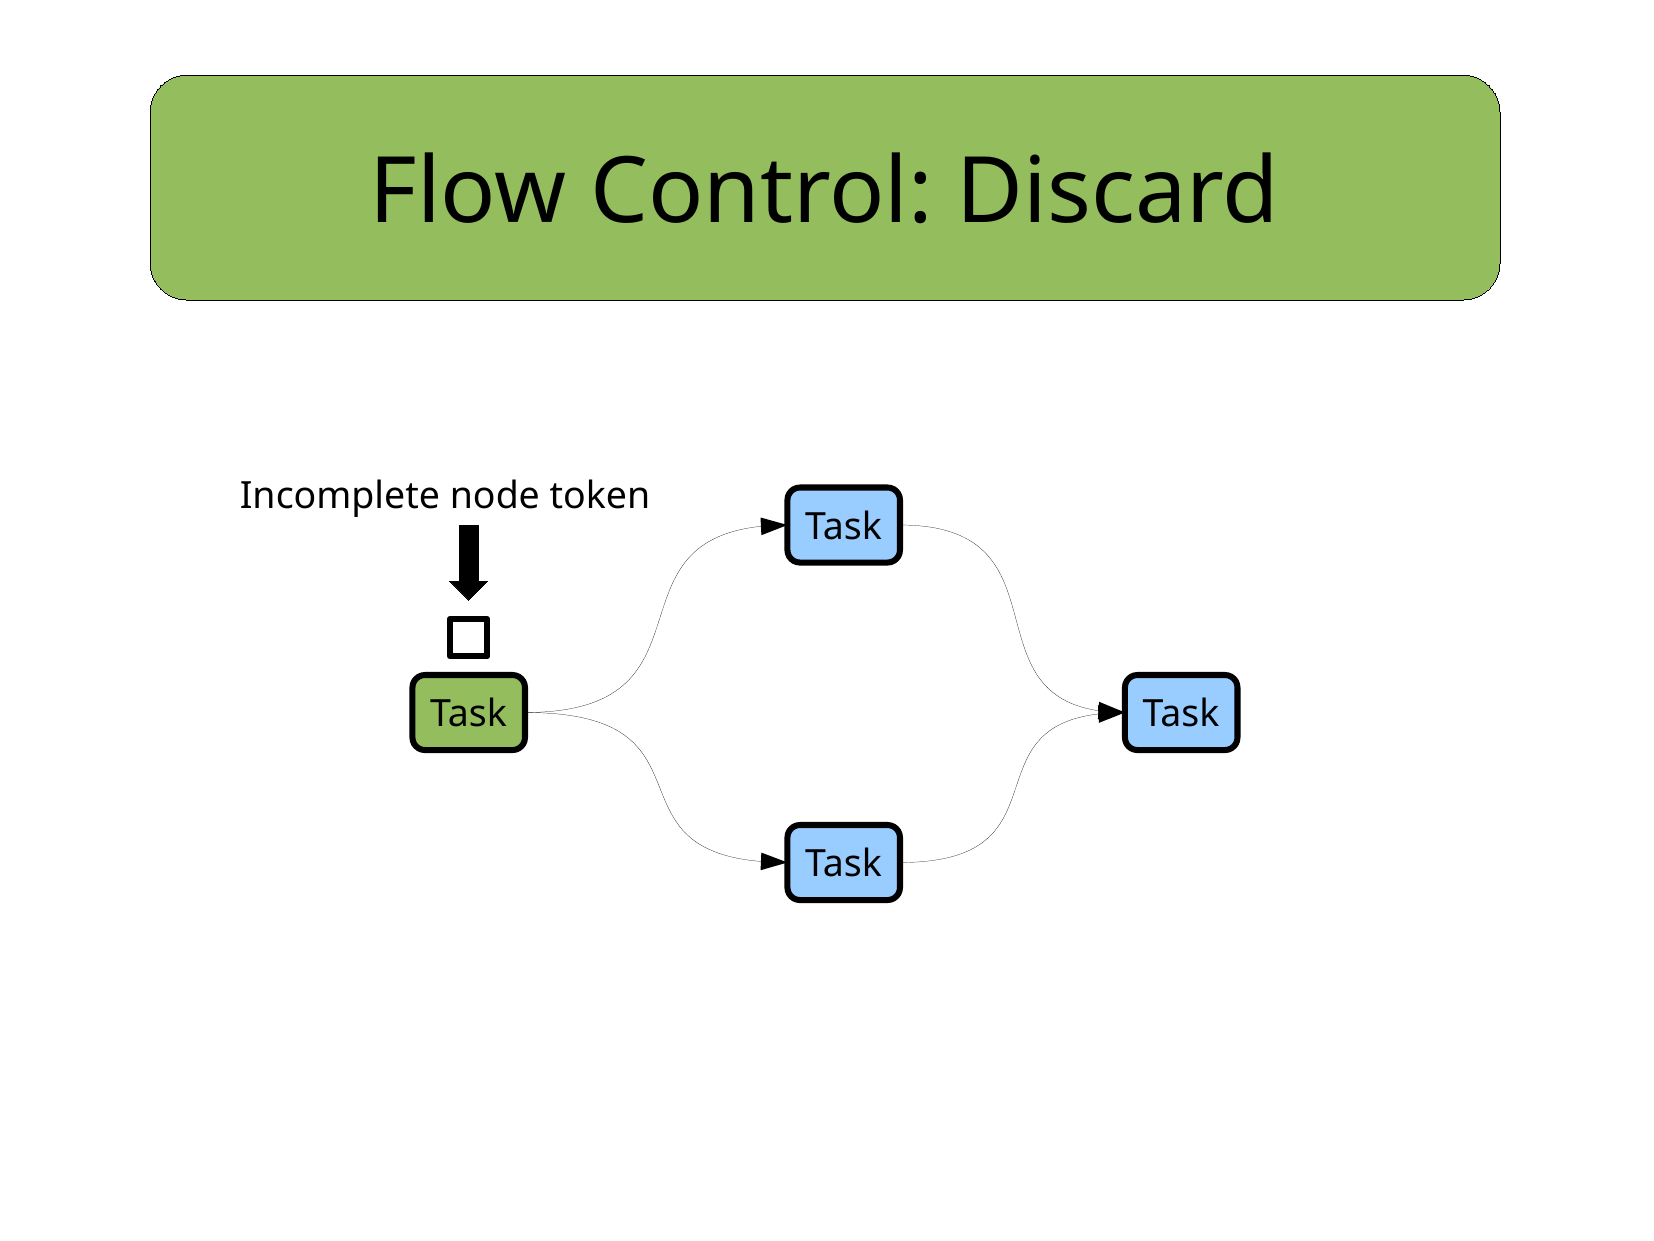

Flow Control: Discard
Incomplete node token
Task
Task
Task
Task